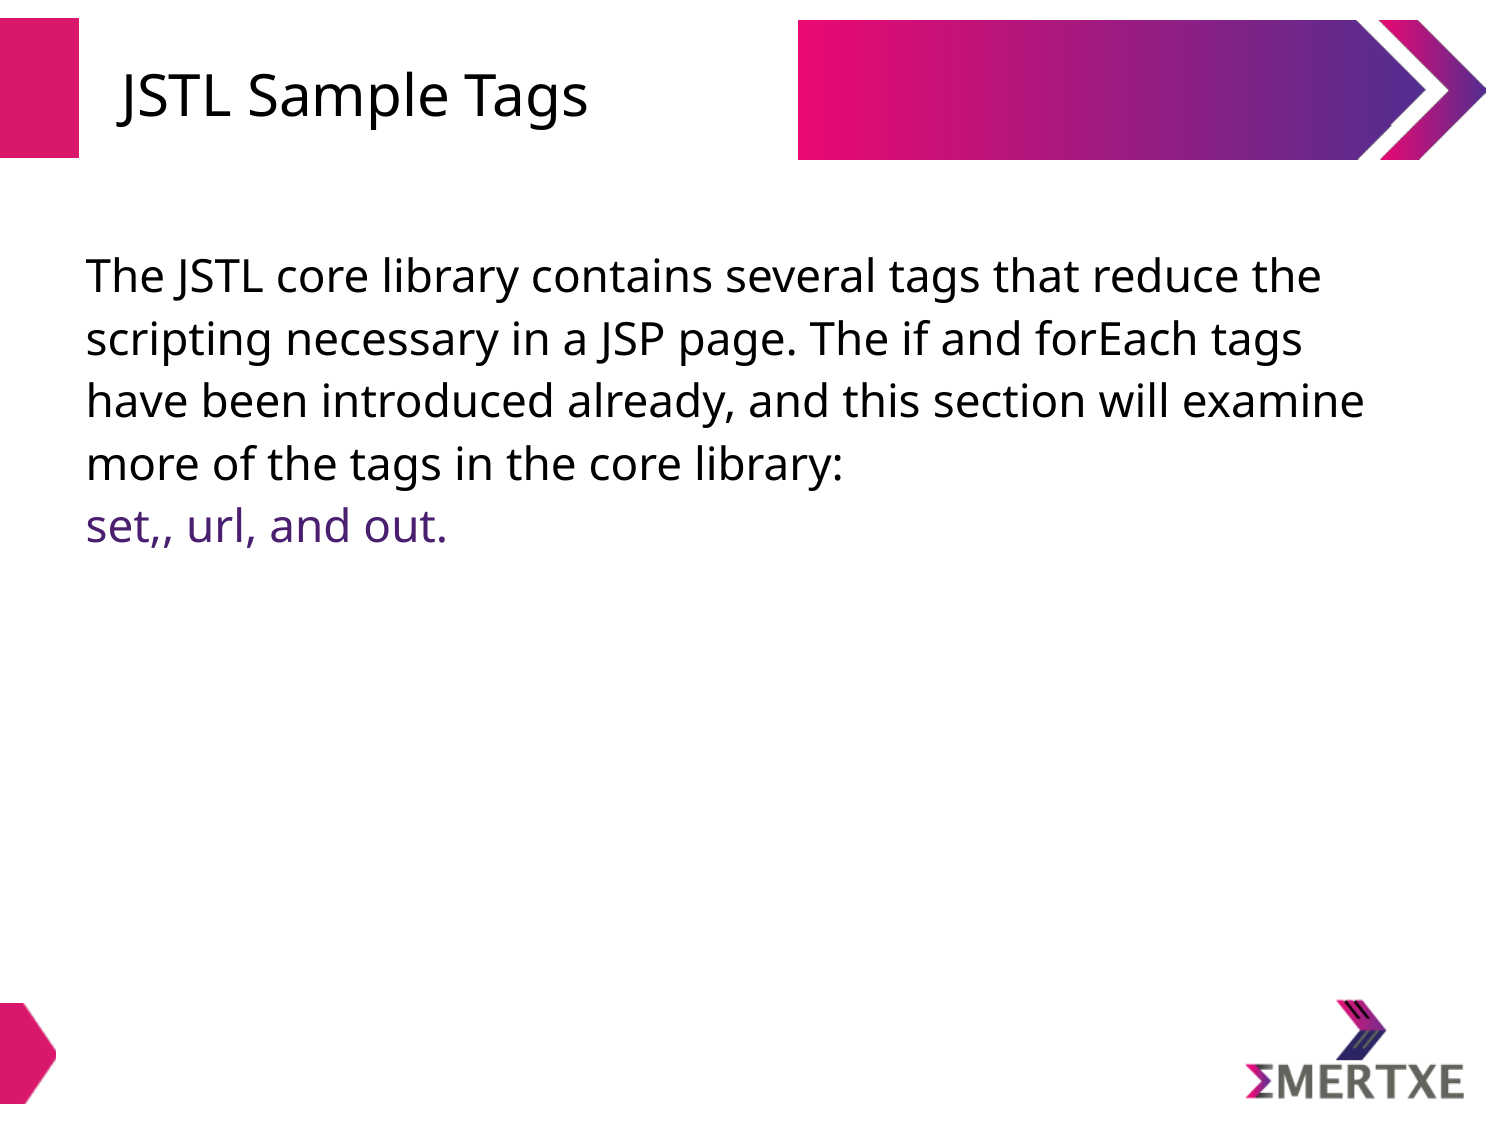

JSTL Sample Tags
The JSTL core library contains several tags that reduce the scripting necessary in a JSP page. The if and forEach tags have been introduced already, and this section will examine more of the tags in the core library:
set,, url, and out.